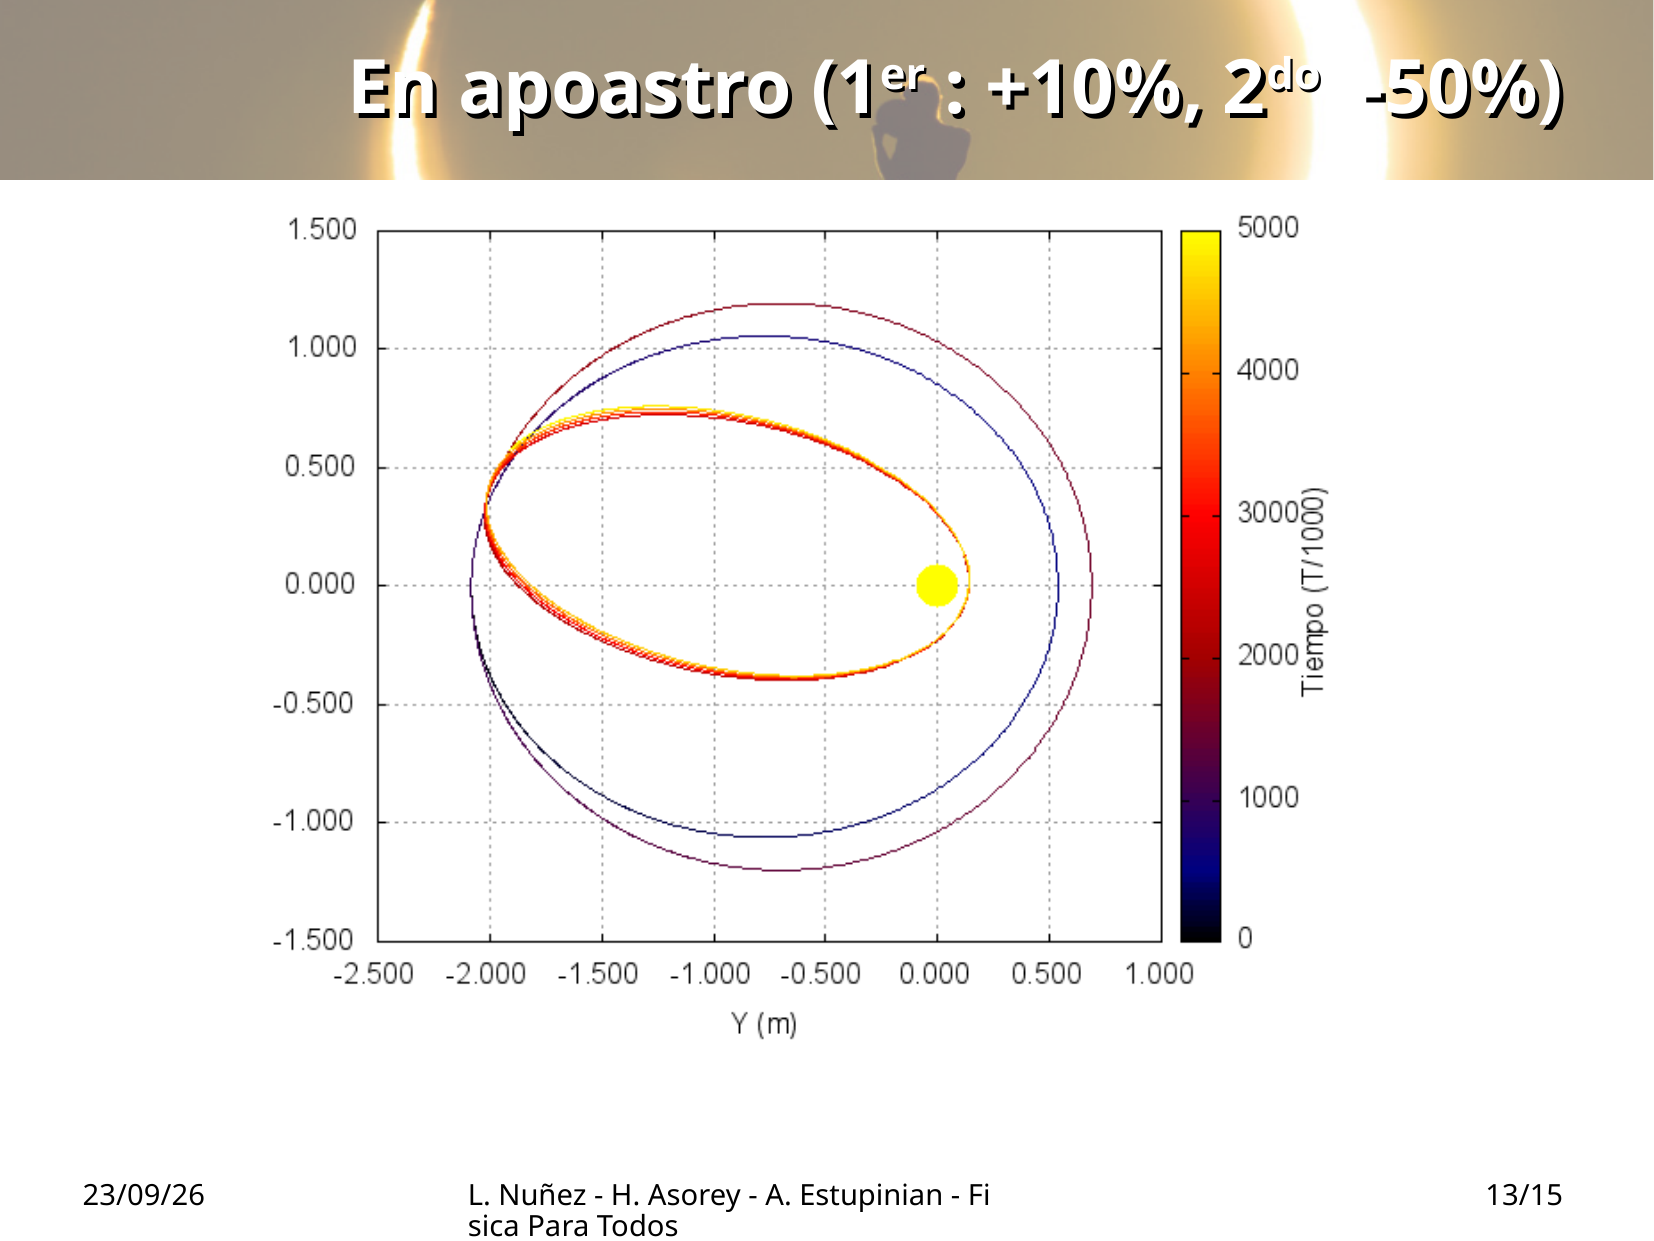

# En apoastro (1er : +10%, 2do -50%)
L. Nuñez - H. Asorey - A. Estupinian - Fisica Para Todos
13